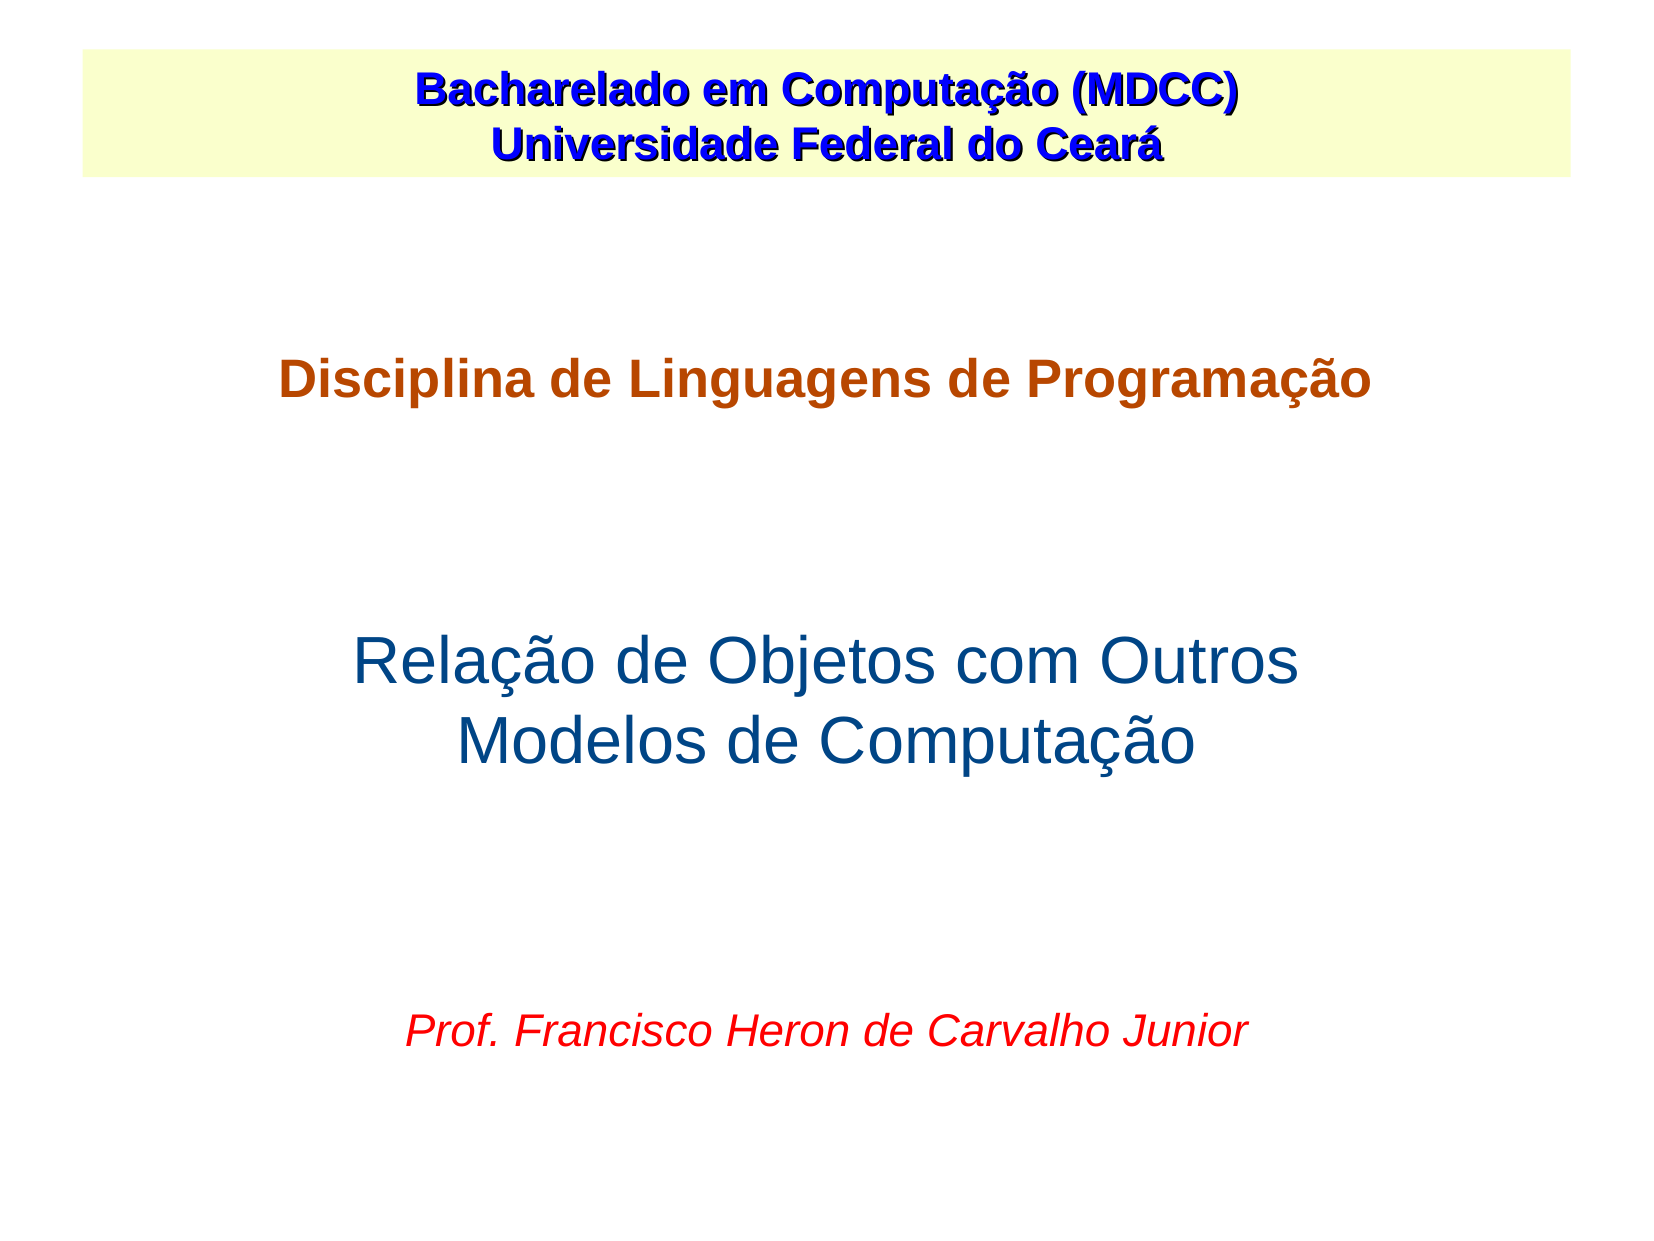

# Bacharelado em Computação (MDCC) Universidade Federal do Ceará
Disciplina de Linguagens de Programação
Relação de Objetos com Outros
Modelos de Computação
Prof. Francisco Heron de Carvalho Junior